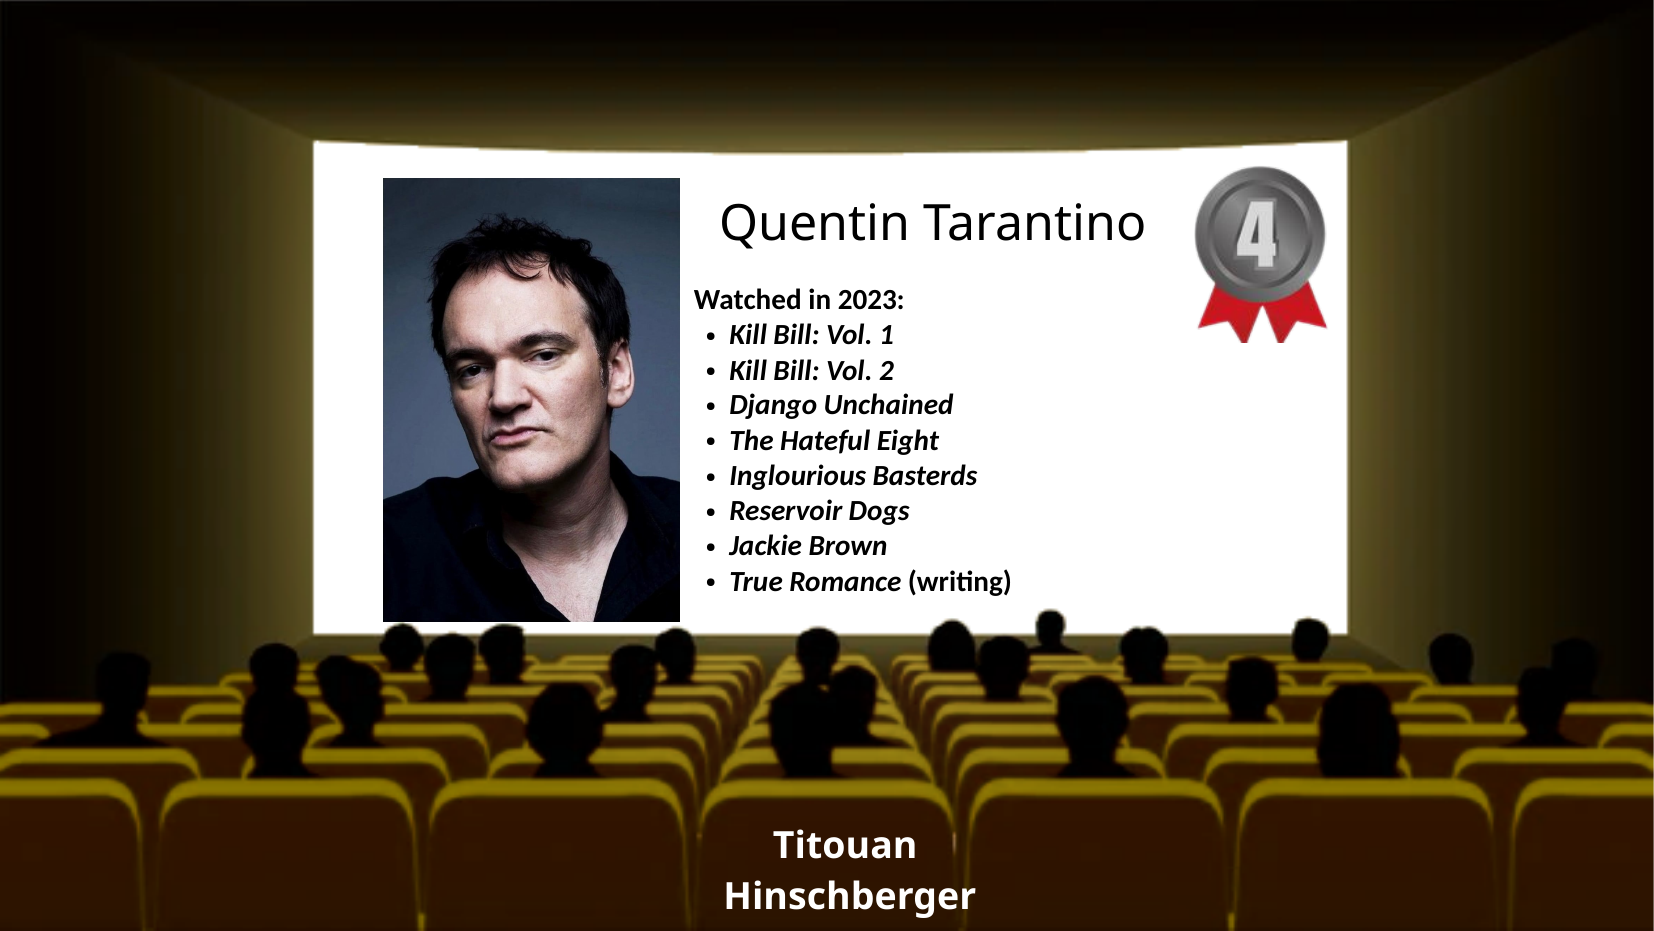

Quentin Tarantino
Watched in 2023:
Kill Bill: Vol. 1
Kill Bill: Vol. 2
Django Unchained
The Hateful Eight
Inglourious Basterds
Reservoir Dogs
Jackie Brown
True Romance (writing)